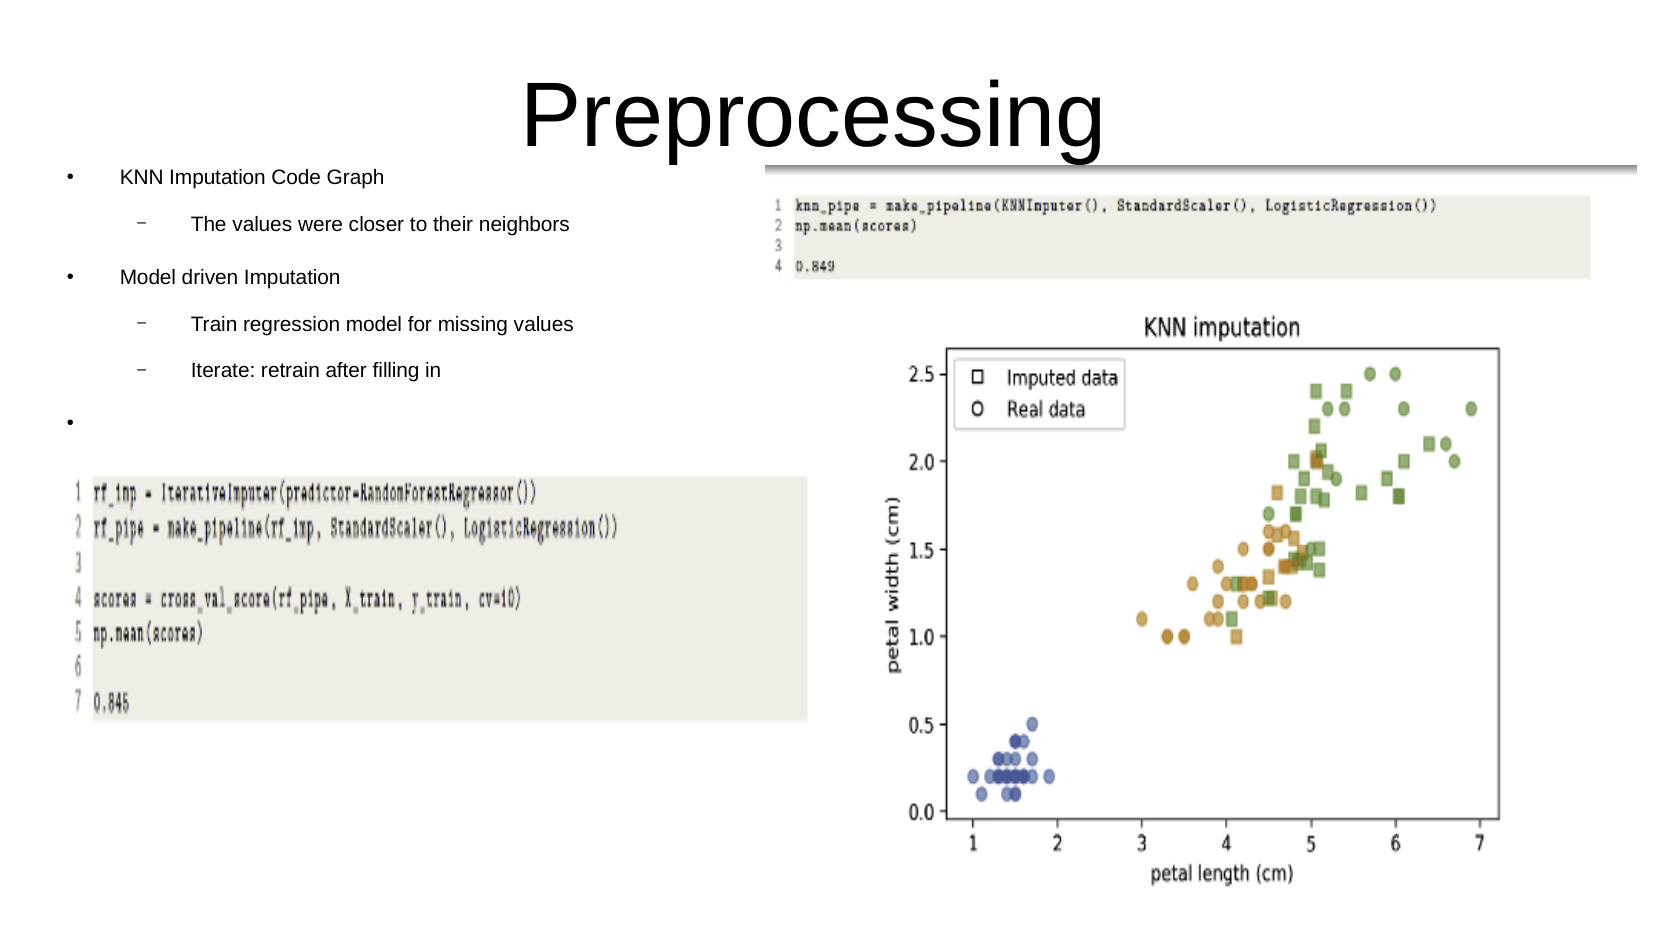

# Preprocessing
KNN Imputation Code Graph
The values were closer to their neighbors
Model driven Imputation
Train regression model for missing values
Iterate: retrain after filling in